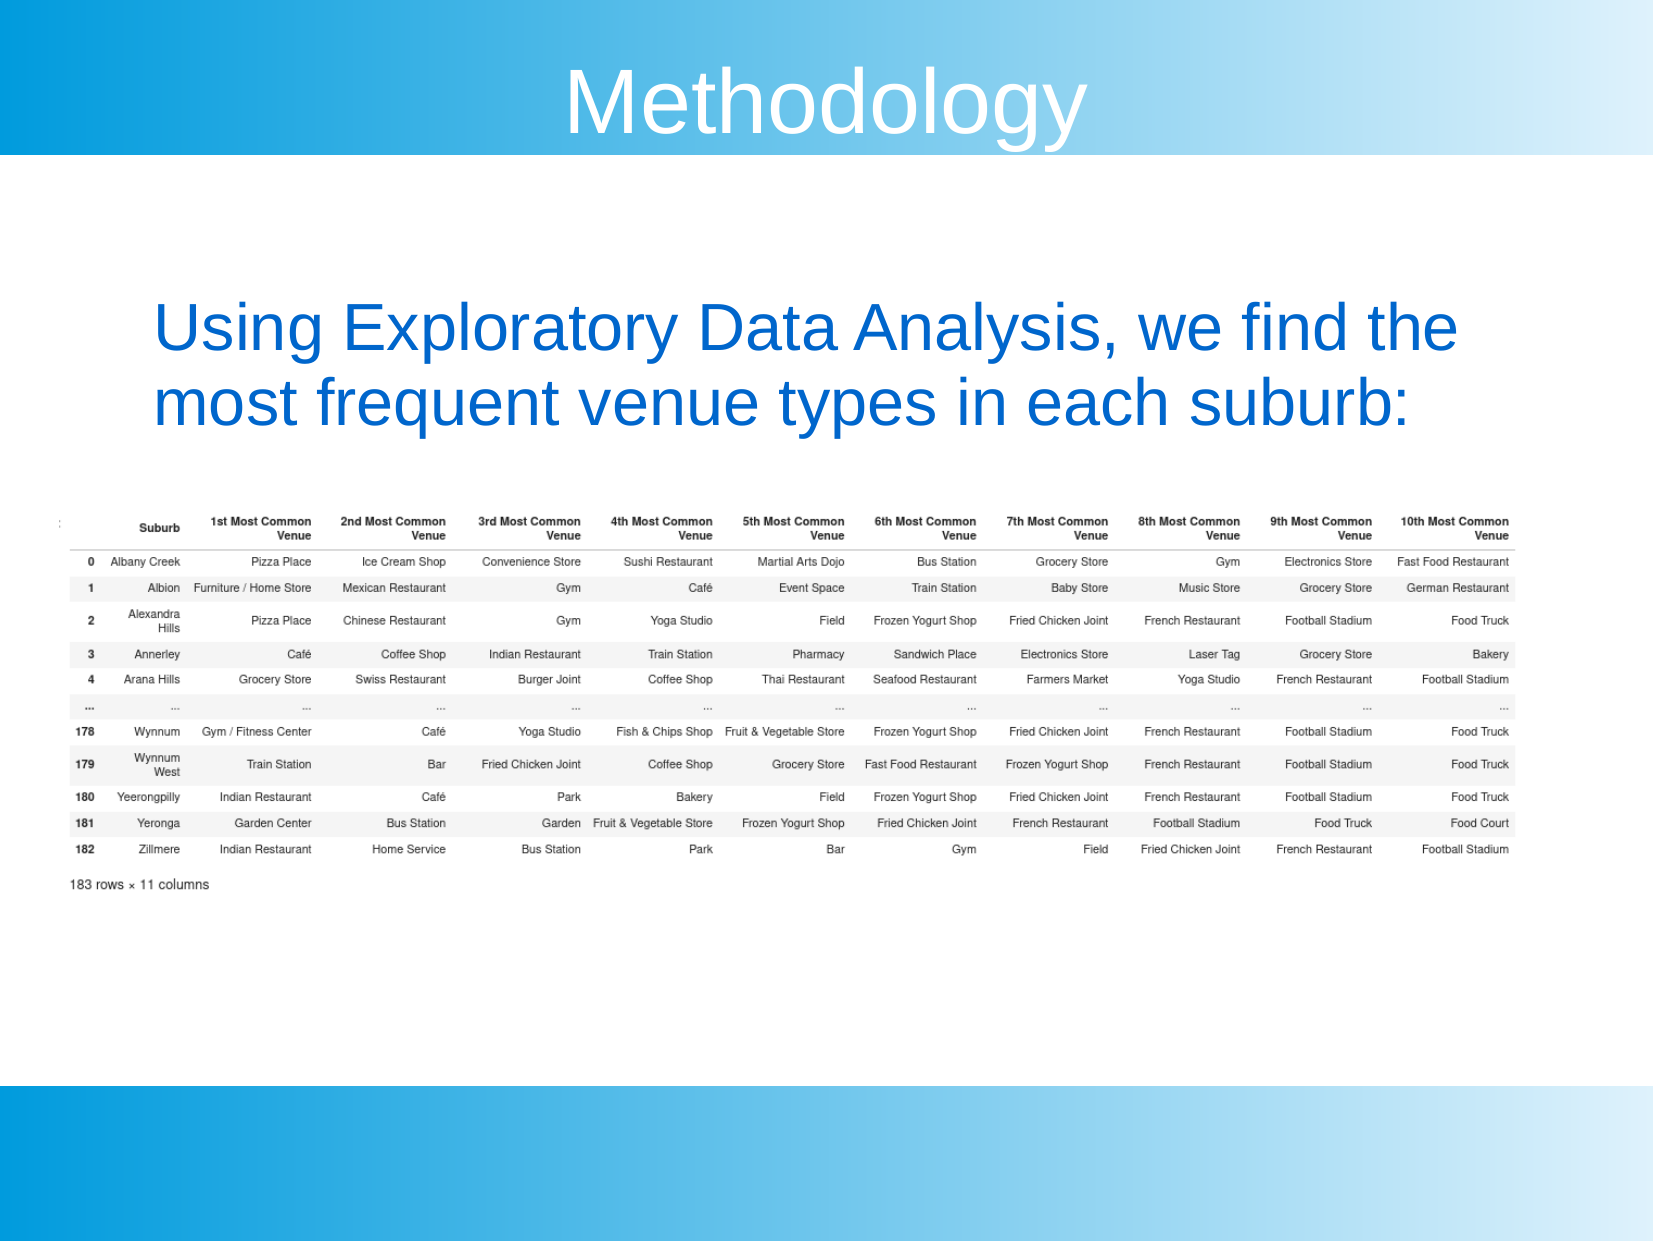

# Methodology
Using Exploratory Data Analysis, we find the most frequent venue types in each suburb: